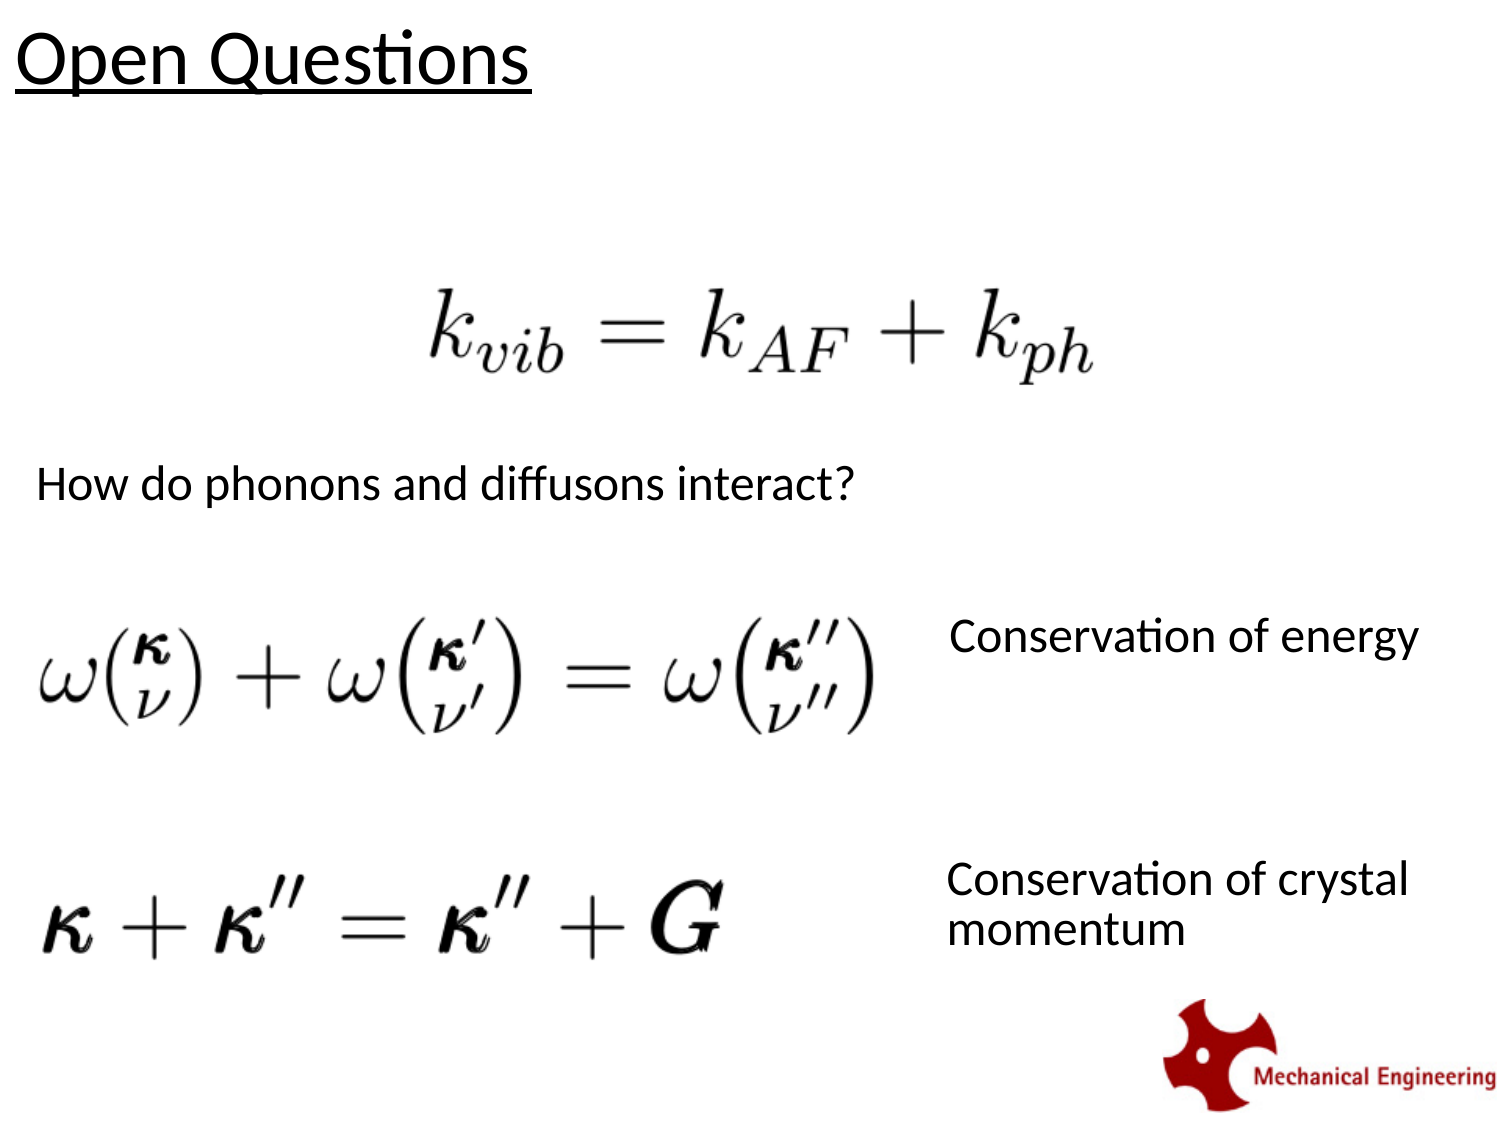

# Open Questions
How do phonons and diffusons interact?
Conservation of energy
Conservation of crystal momentum